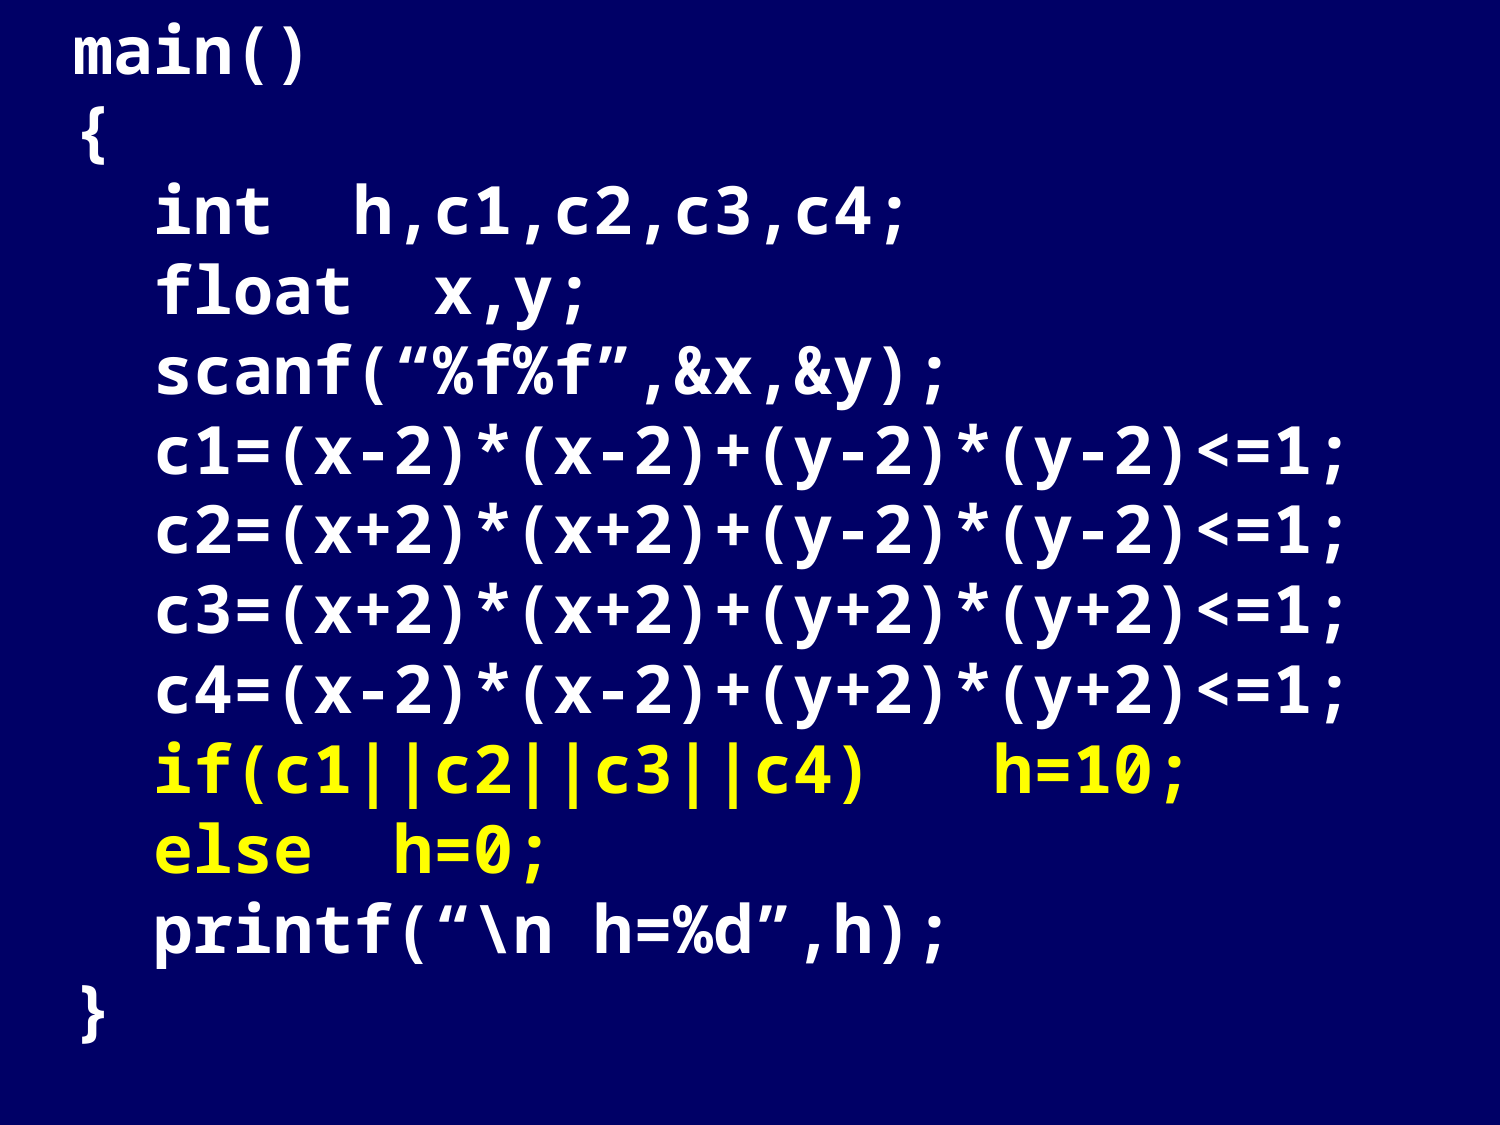

main()
{
 int h,c1,c2,c3,c4;
 float x,y;
 scanf(“%f%f”,&x,&y);
 c1=(x-2)*(x-2)+(y-2)*(y-2)<=1;
 c2=(x+2)*(x+2)+(y-2)*(y-2)<=1;
 c3=(x+2)*(x+2)+(y+2)*(y+2)<=1;
 c4=(x-2)*(x-2)+(y+2)*(y+2)<=1;
 if(c1||c2||c3||c4) h=10;
 else h=0;
 printf(“\n h=%d”,h);
}